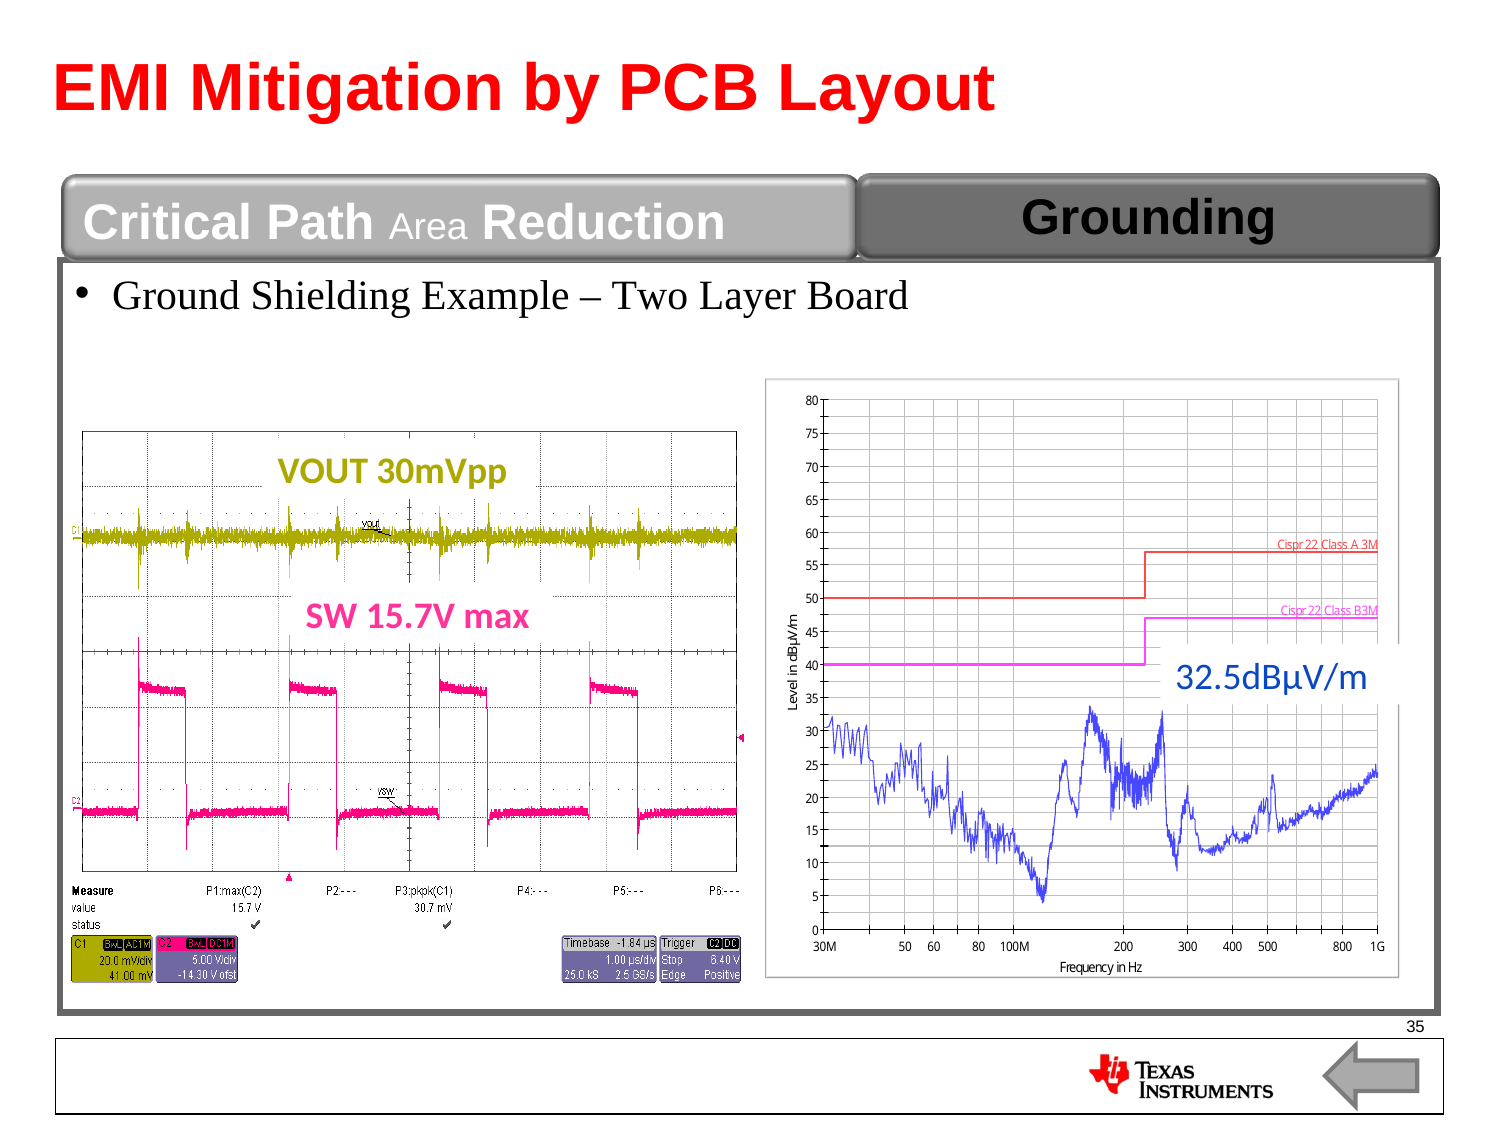

# EMI Mitigation by PCB Layout
Grounding
Critical Path Area Reduction
Ground Shielding Example – Two Layer Board
VOUT 30mVpp
SW 15.7V max
32.5dBμV/m